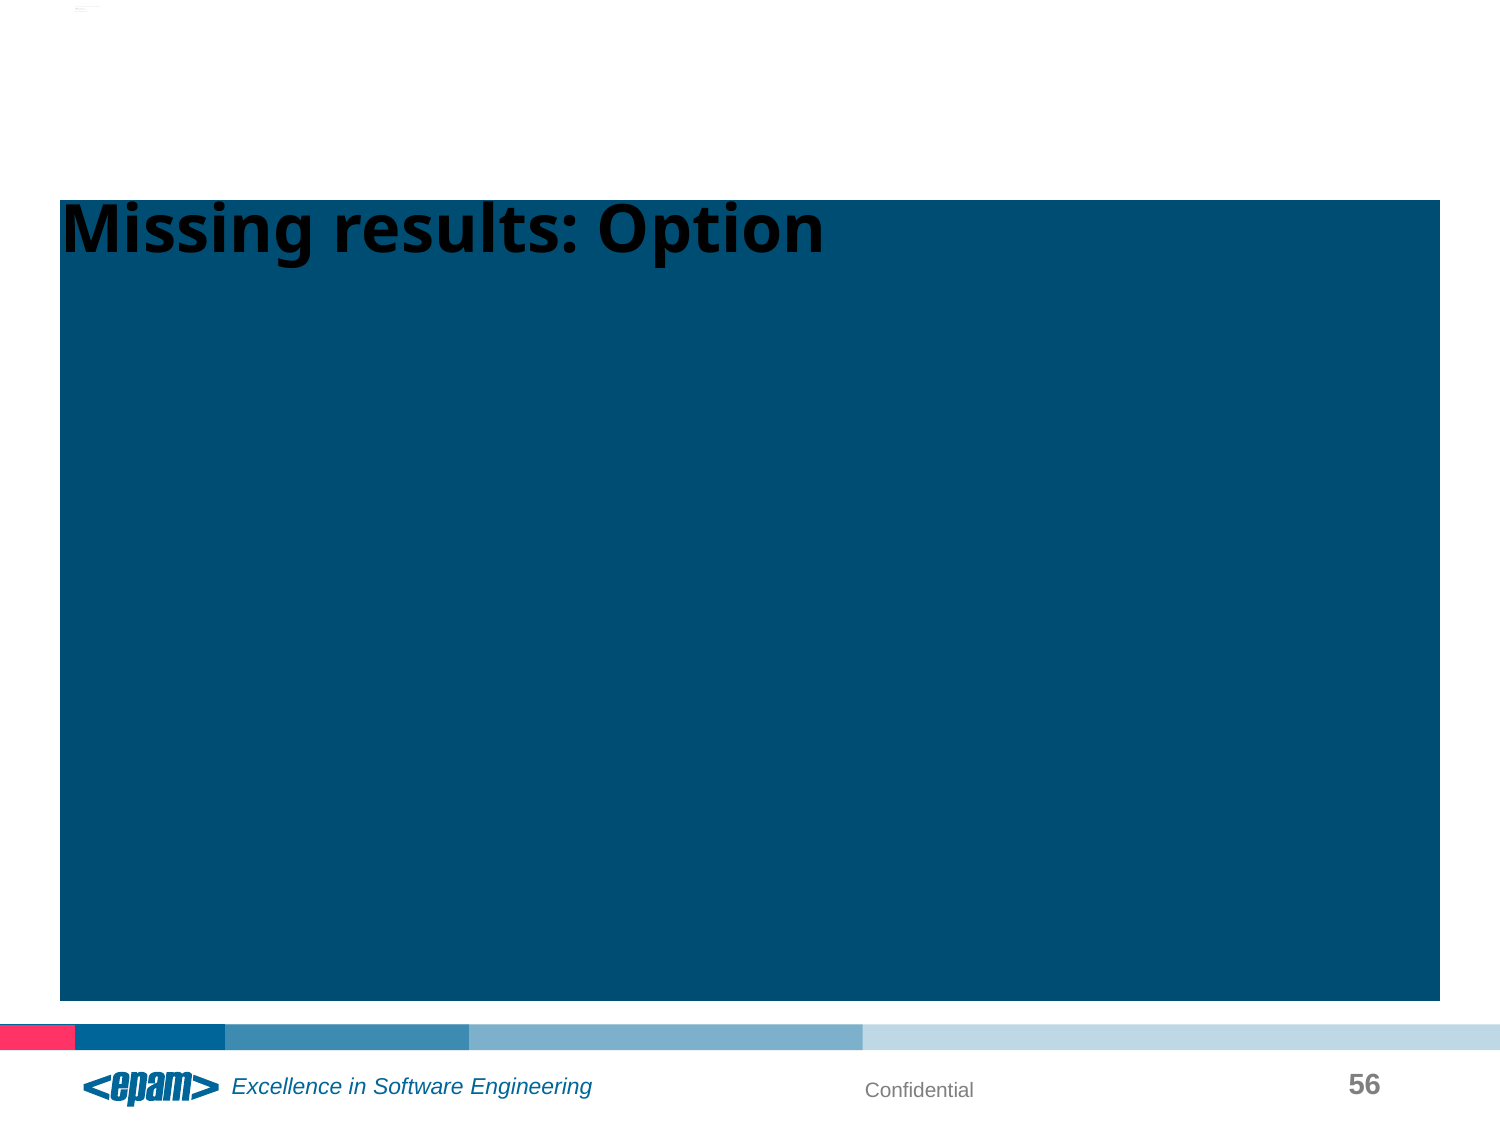

# Pattern matching or methods get / getOrElse can be used to extract value or react on a missing value.
address match {
 case Some(addr) => send(addr, email)
 case None => logError(“Unable to send mail”)
}
send(address.getOrElse(deadLettersAddress), email)
Missing results: Option
Confidential